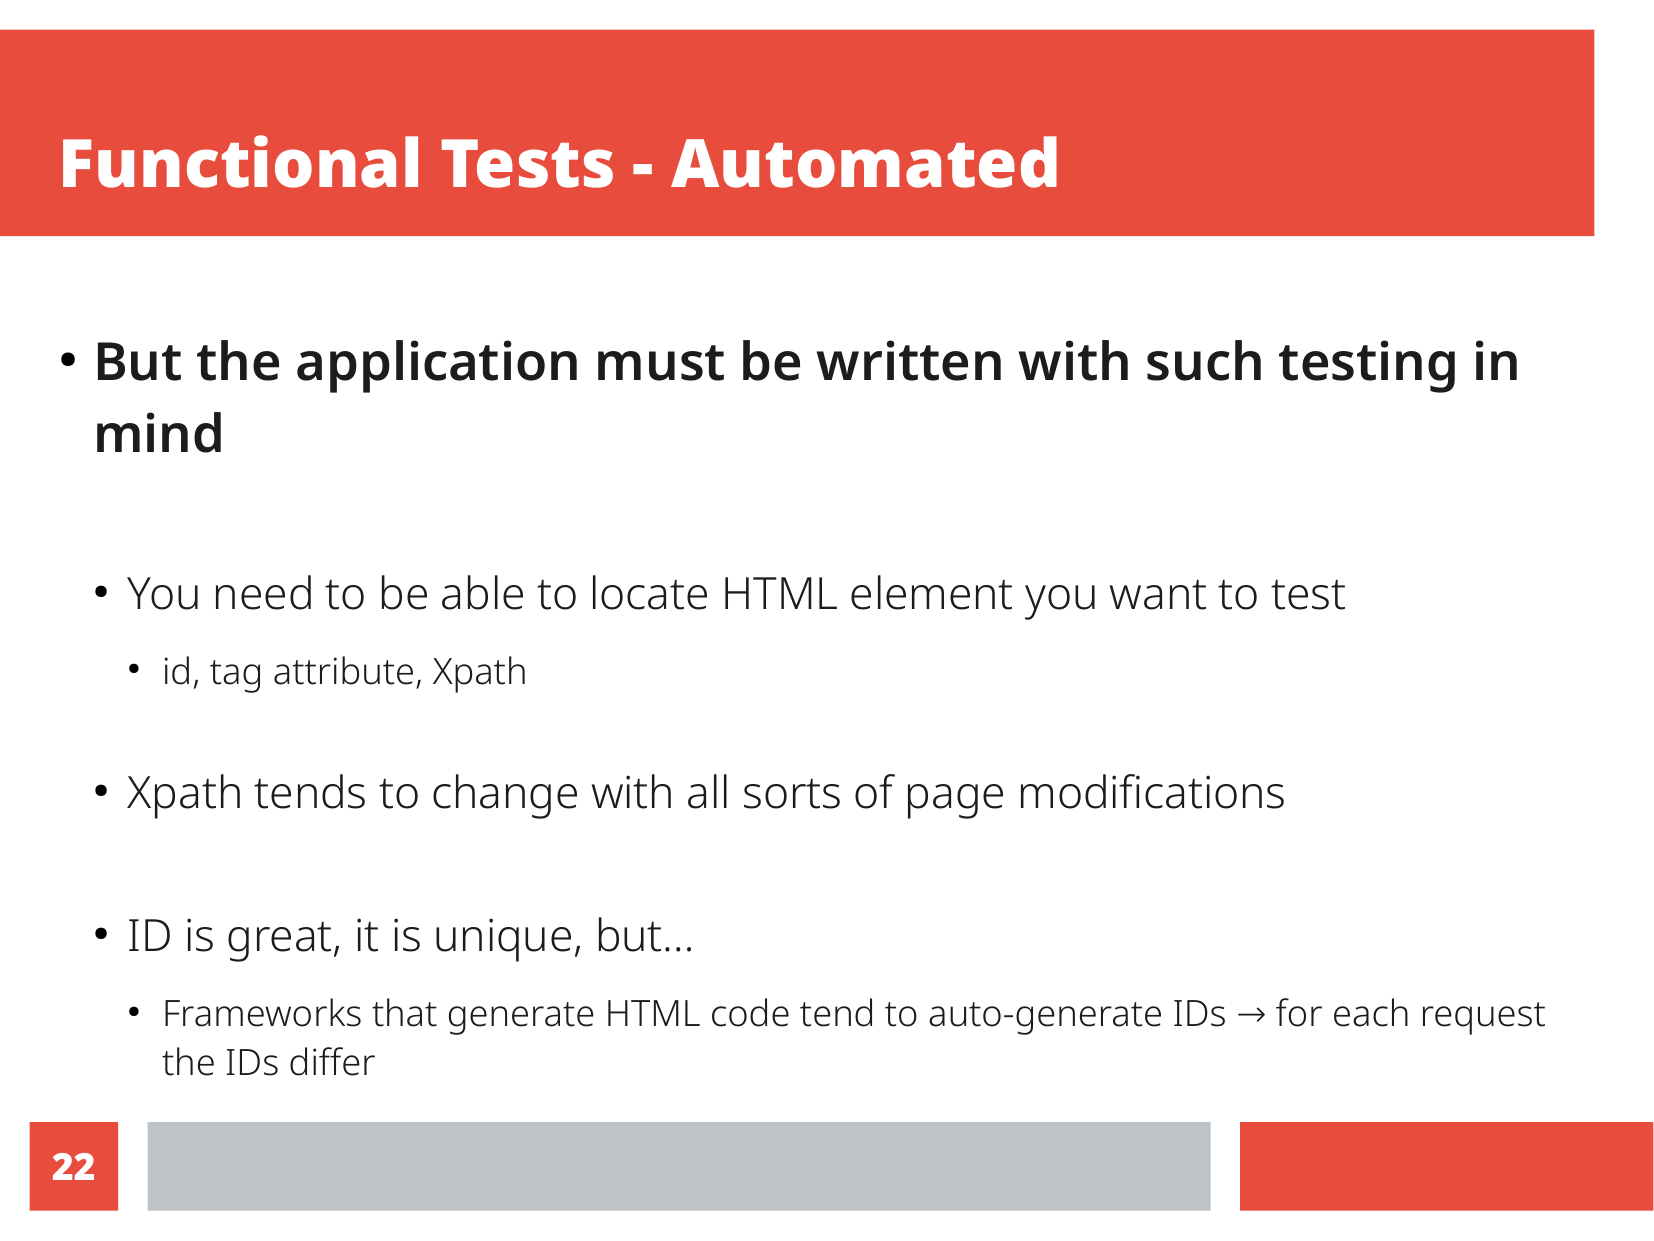

# Functional Tests - Automated
But the application must be written with such testing in mind
You need to be able to locate HTML element you want to test
id, tag attribute, Xpath
Xpath tends to change with all sorts of page modifications
ID is great, it is unique, but…
Frameworks that generate HTML code tend to auto-generate IDs → for each request the IDs differ
22